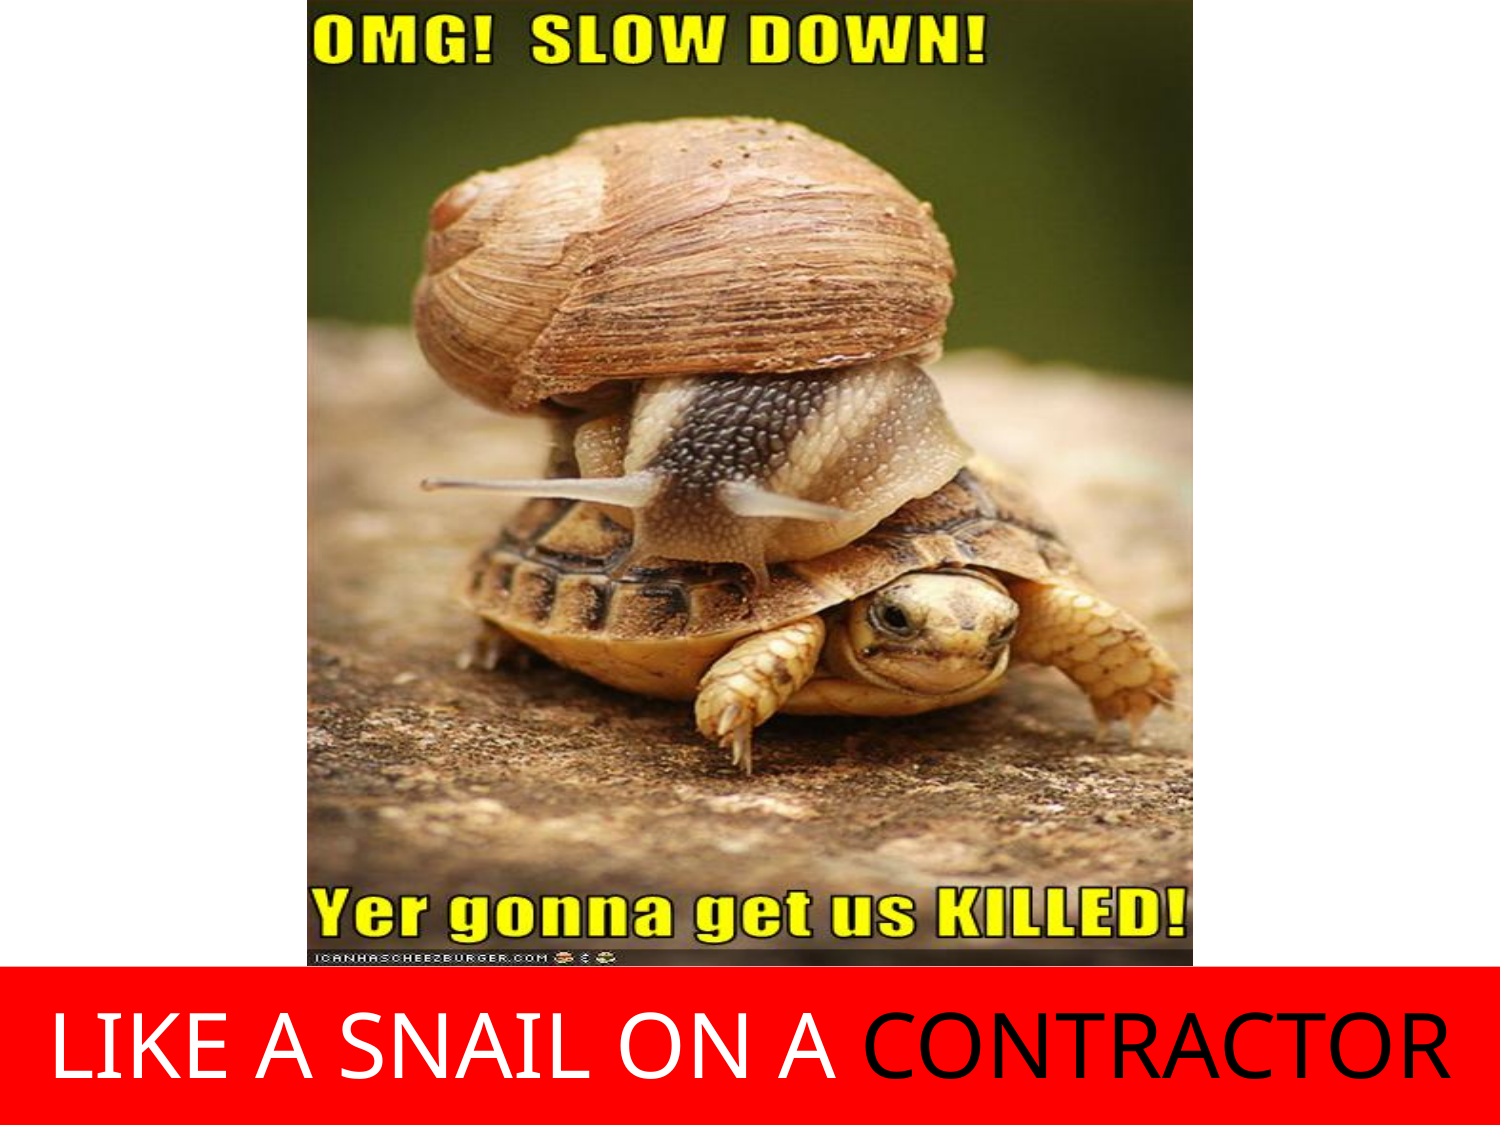

# LIKE A SNAIL ON A CONTRACTOR